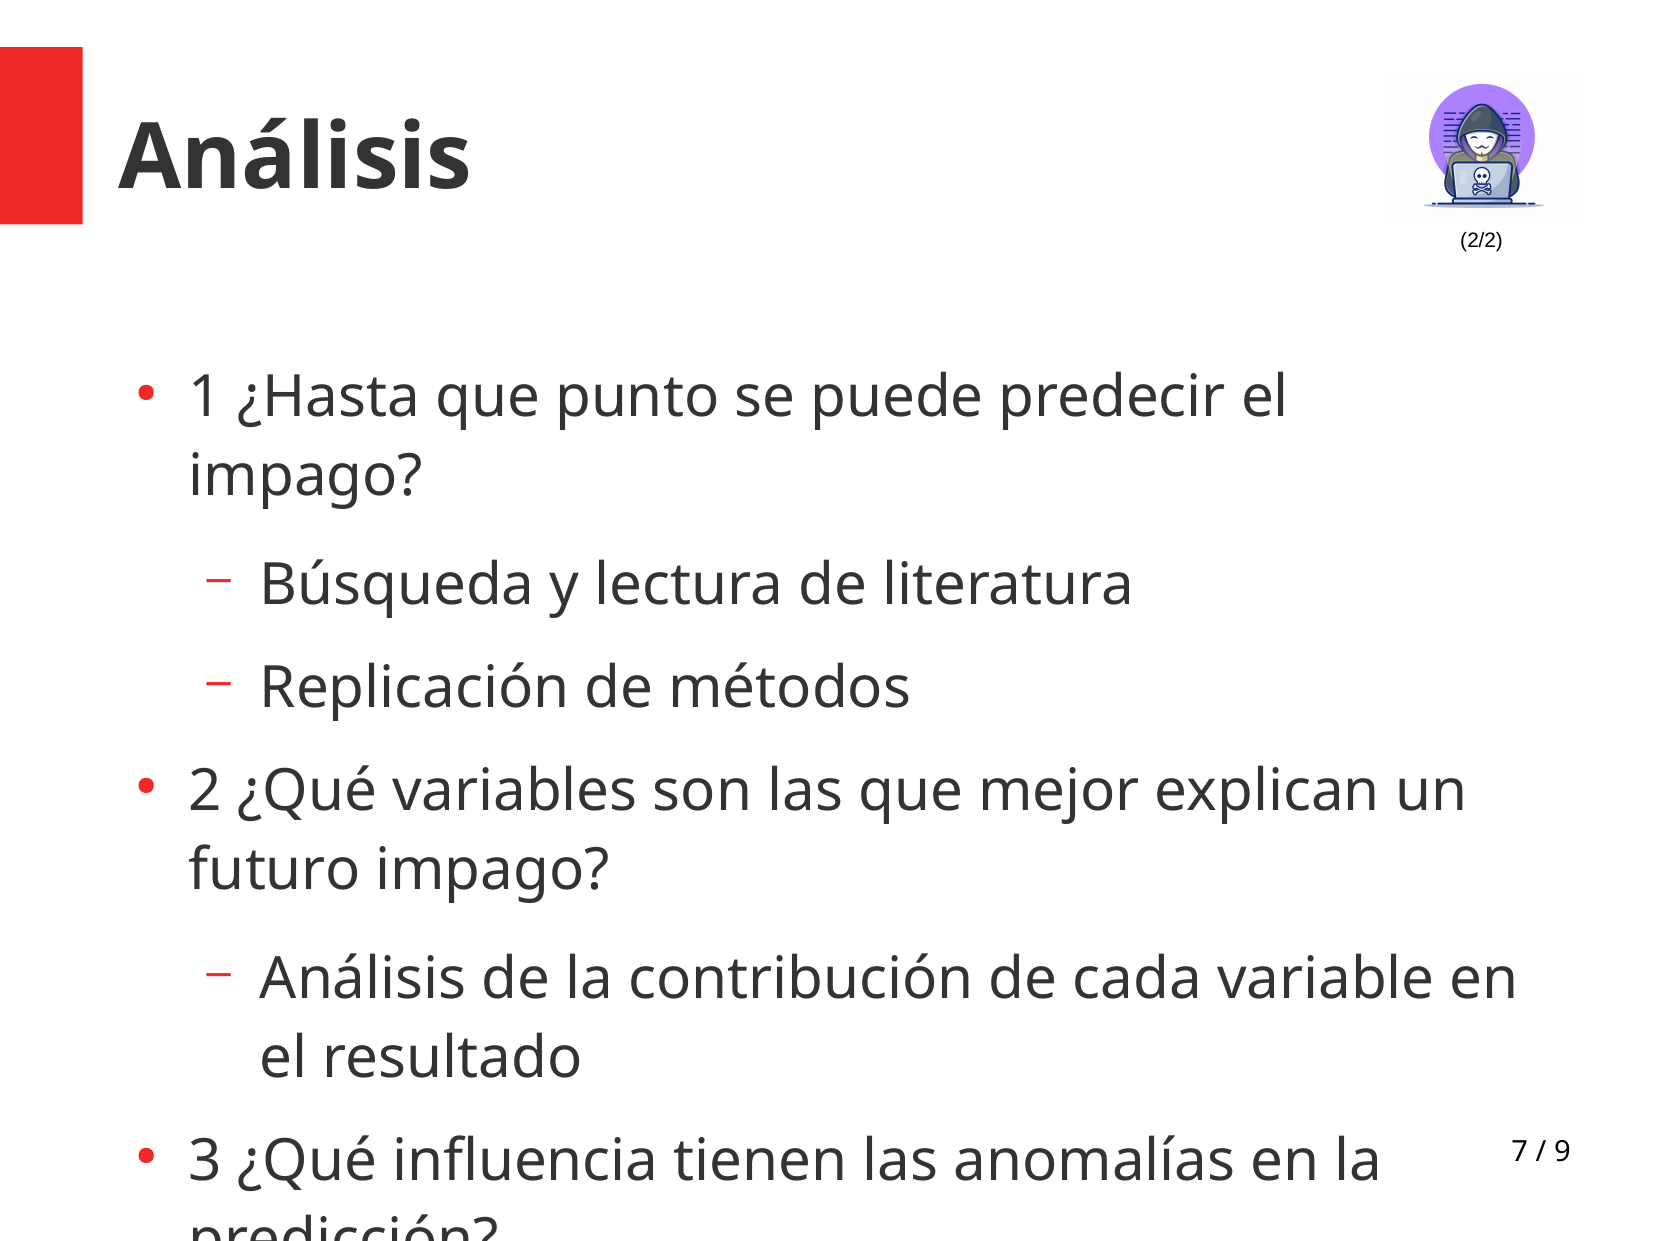

# Análisis
(2/2)
1 ¿Hasta que punto se puede predecir el impago?
Búsqueda y lectura de literatura
Replicación de métodos
2 ¿Qué variables son las que mejor explican un futuro impago?
Análisis de la contribución de cada variable en el resultado
3 ¿Qué influencia tienen las anomalías en la predicción?
7